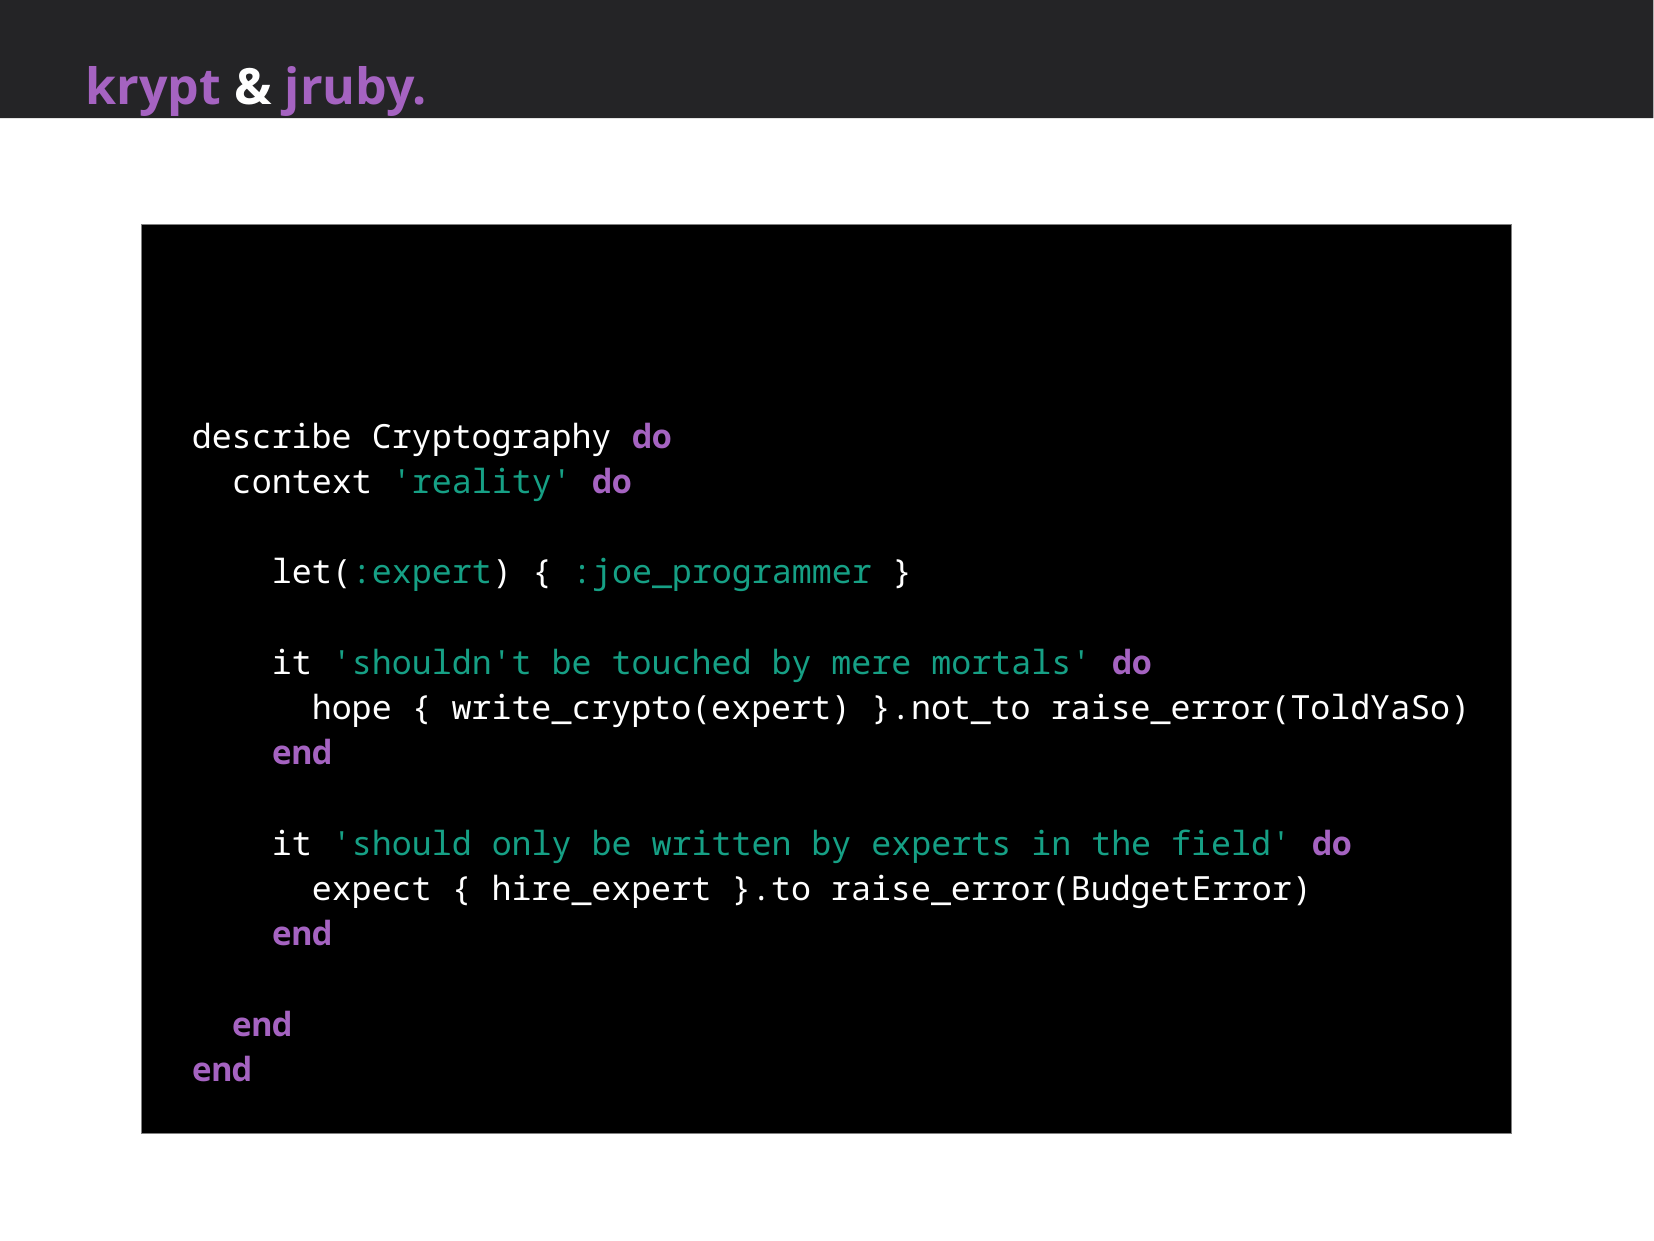

krypt & jruby.
krypt first of all is a framework
describe Cryptography do
 context 'reality' do
 let(:expert) { :joe_programmer }
 it 'shouldn't be touched by mere mortals' do
 hope { write_crypto(expert) }.not_to raise_error(ToldYaSo)
 end
 it 'should only be written by experts in the field' do
 expect { hire_expert }.to raise_error(BudgetError)
 end
 end
end